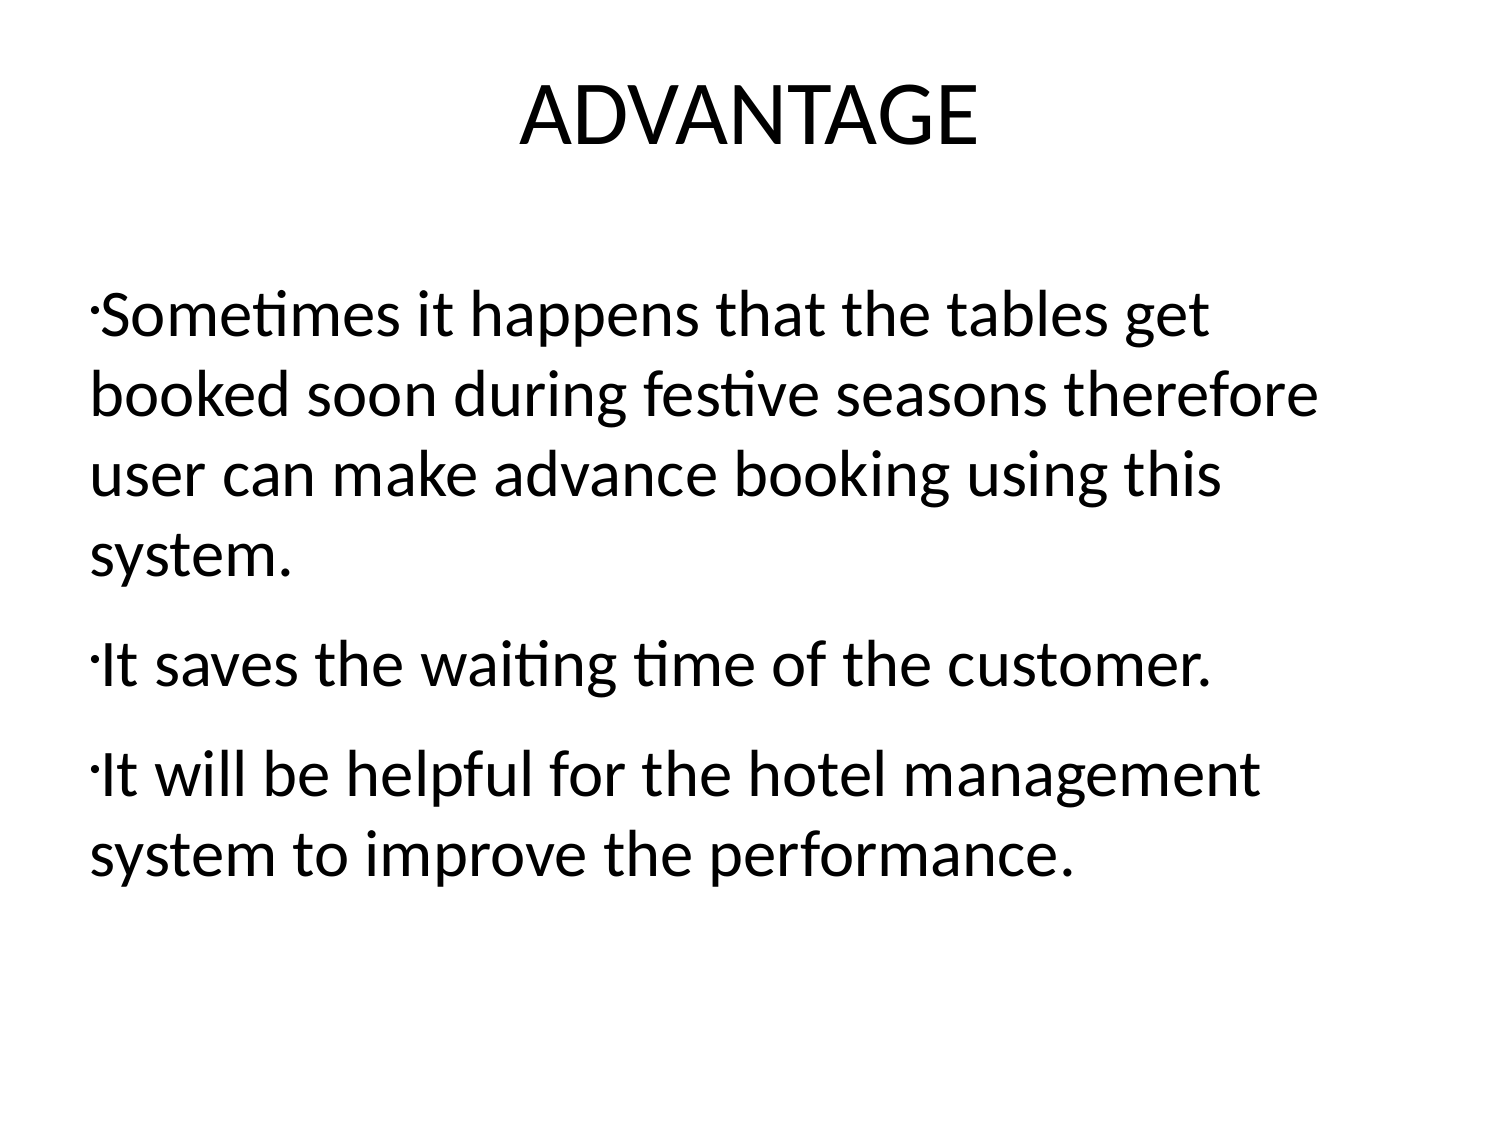

# ADVANTAGE
Sometimes it happens that the tables get booked soon during festive seasons therefore user can make advance booking using this system.
It saves the waiting time of the customer.
It will be helpful for the hotel management system to improve the performance.